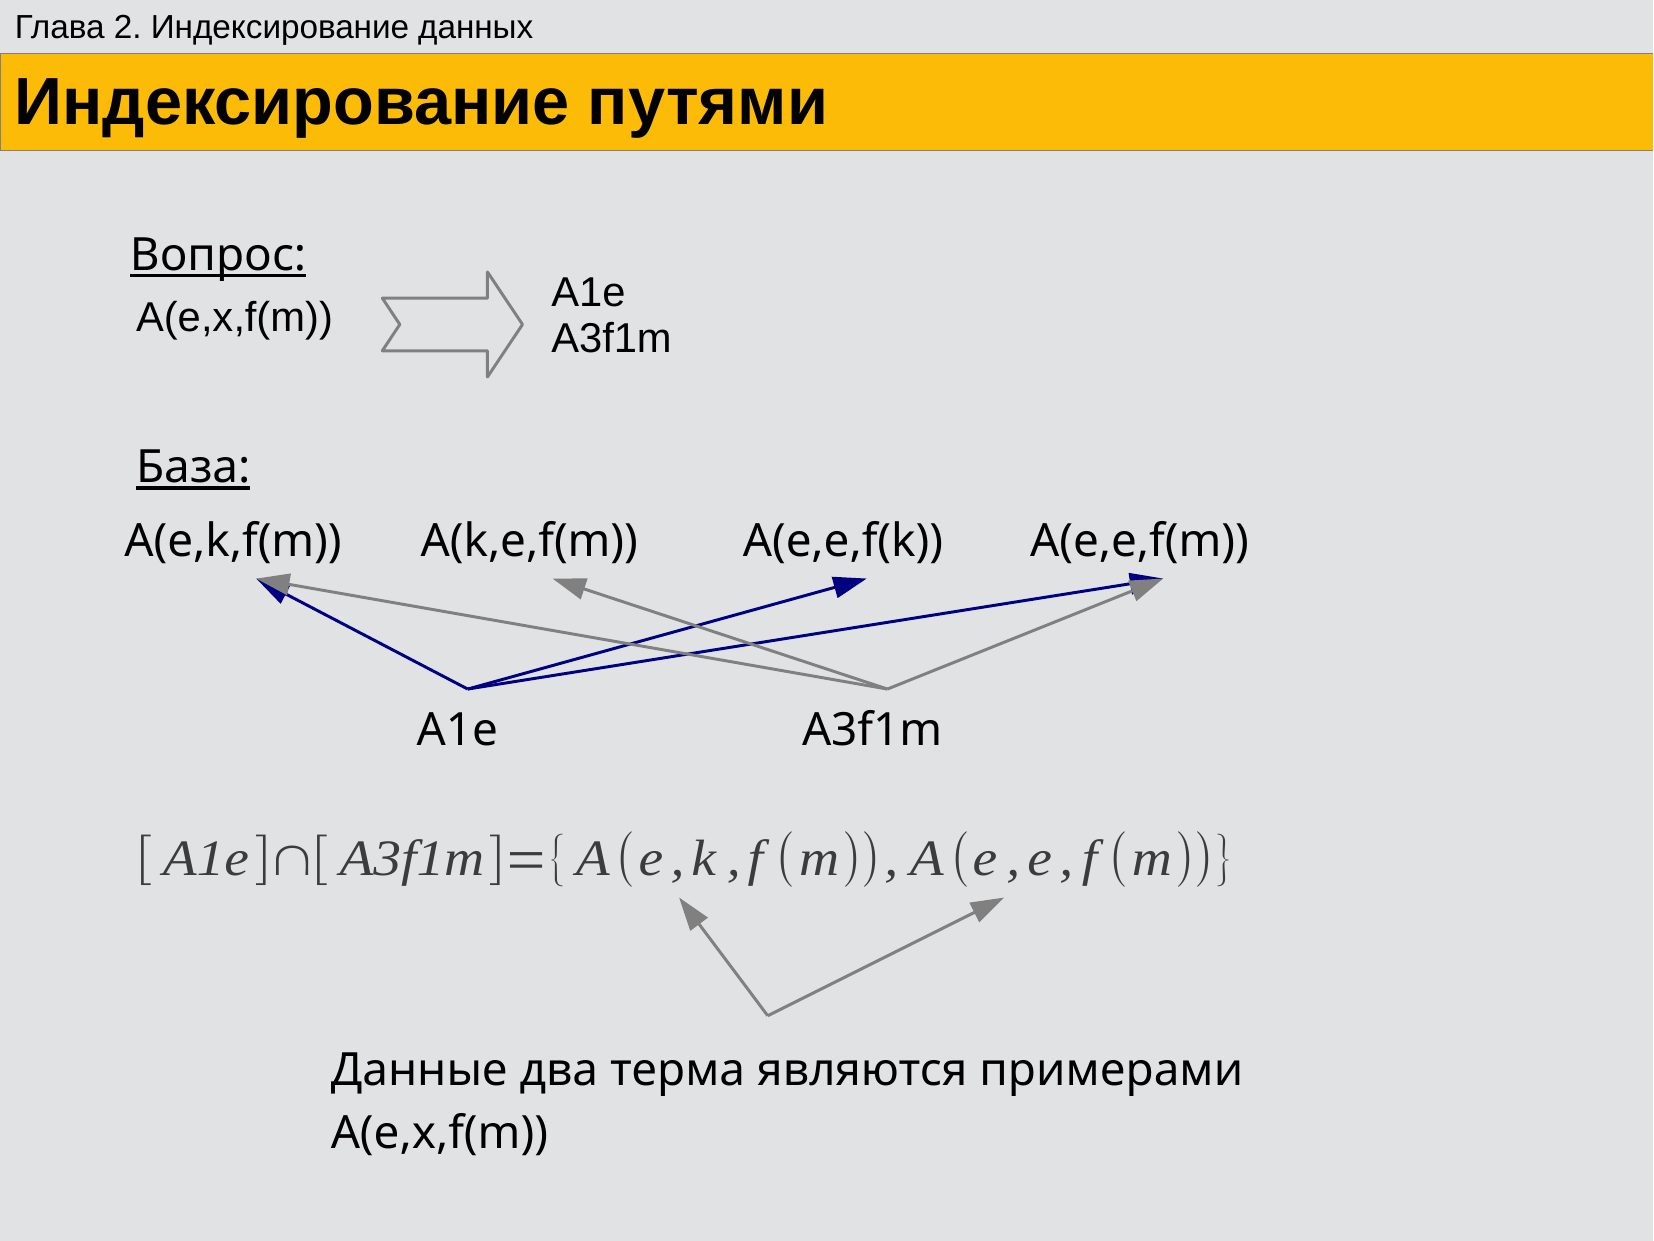

Глава 2. Индексирование данных
Индексирование путями
Вопрос:
A1e
A3f1m
A(e,x,f(m))
База:
A(k,e,f(m))
A(e,e,f(k))
A(e,e,f(m))
A(e,k,f(m))
A1e
A3f1m
Данные два терма являются примерами A(e,x,f(m))